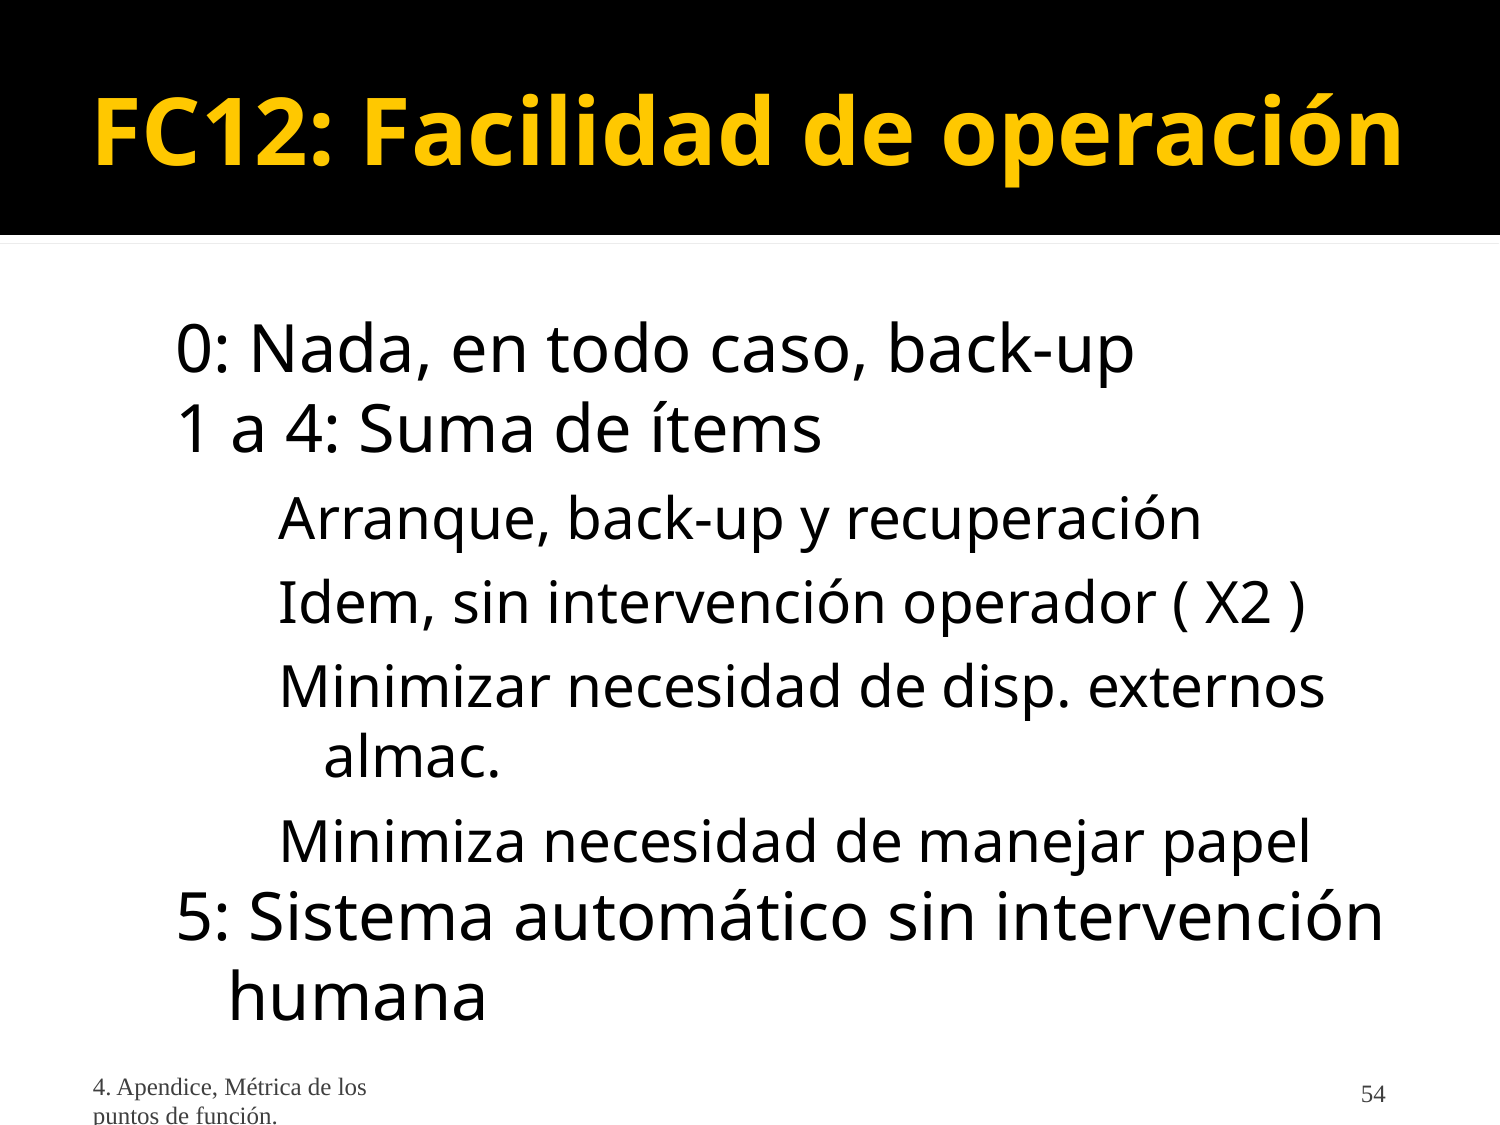

# FC12: Facilidad de operación
0: Nada, en todo caso, back-up
1 a 4: Suma de ítems
Arranque, back-up y recuperación
Idem, sin intervención operador ( X2 )
Minimizar necesidad de disp. externos almac.
Minimiza necesidad de manejar papel
5: Sistema automático sin intervención humana
4. Apendice, Métrica de los puntos de función.